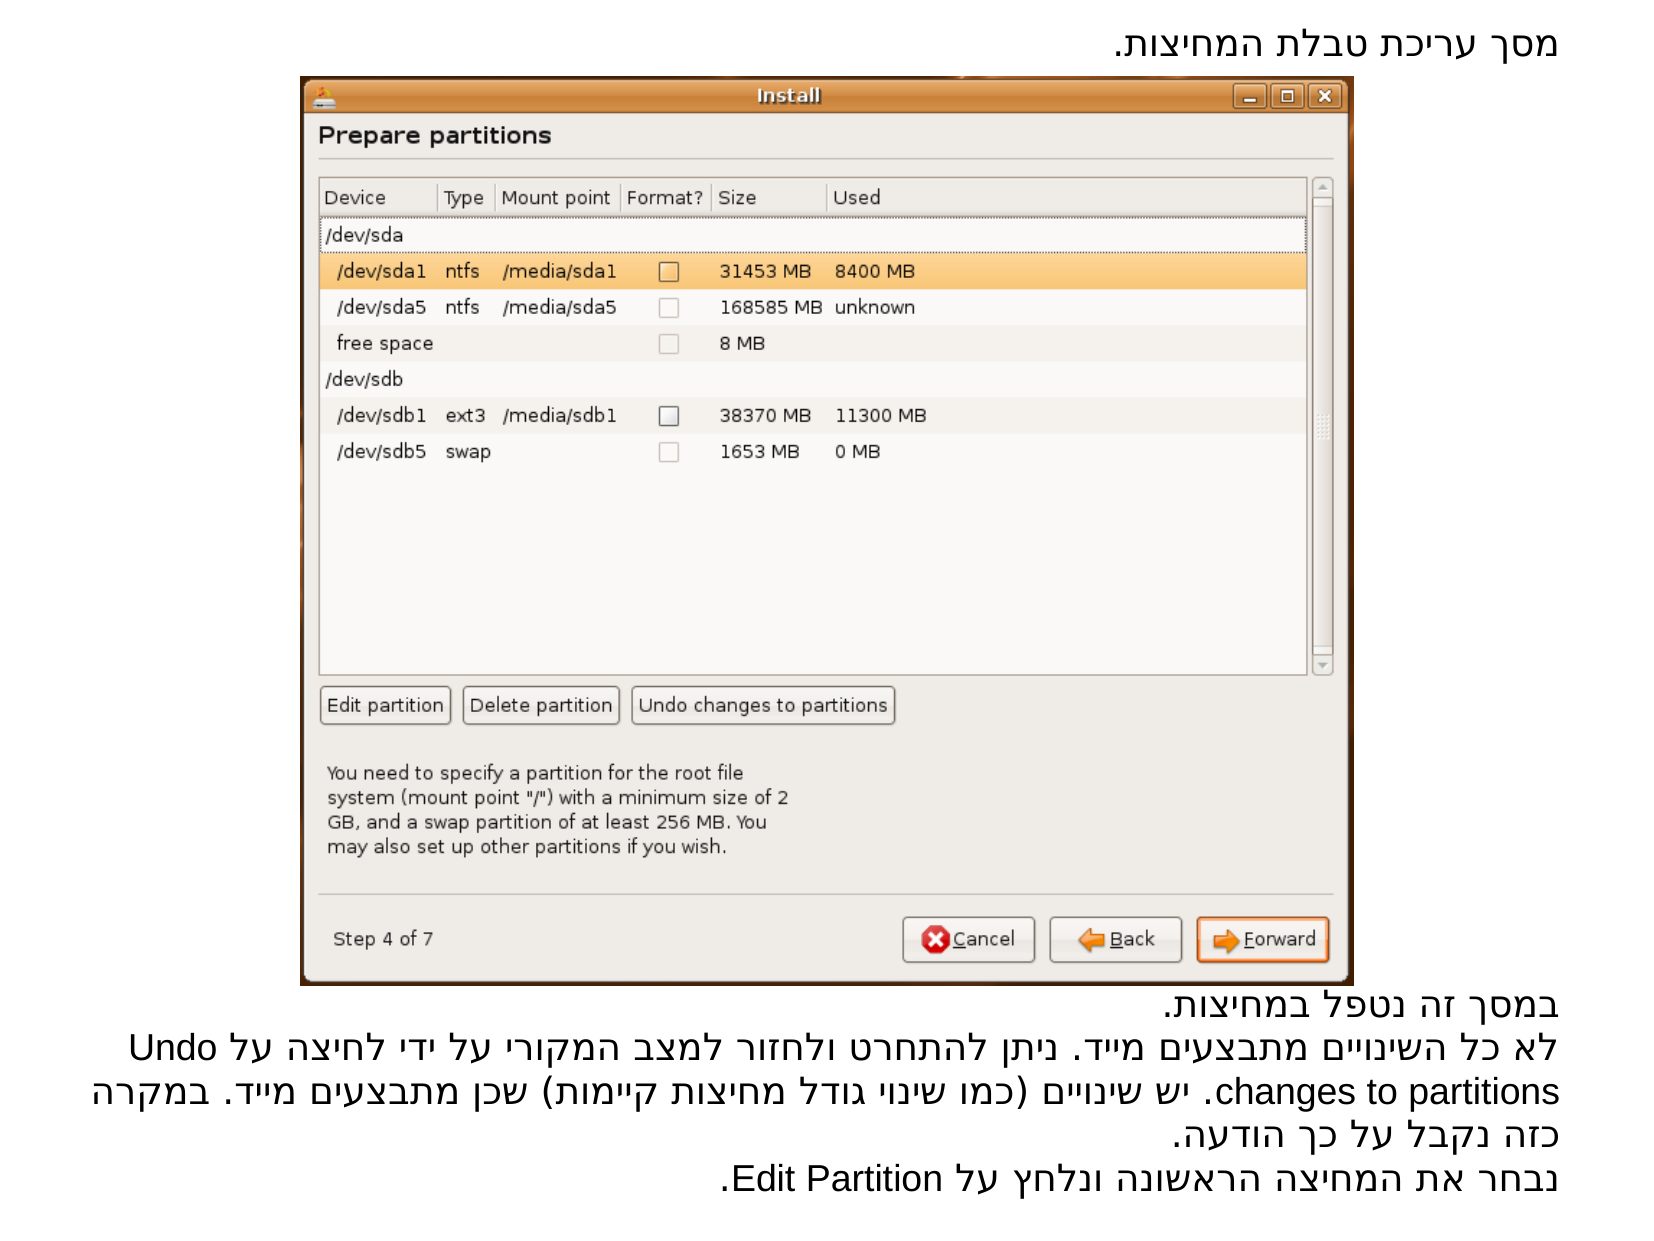

מסך עריכת טבלת המחיצות.
במסך זה נטפל במחיצות.
לא כל השינויים מתבצעים מייד. ניתן להתחרט ולחזור למצב המקורי על ידי לחיצה על Undo changes to partitions. יש שינויים (כמו שינוי גודל מחיצות קיימות) שכן מתבצעים מייד. במקרה כזה נקבל על כך הודעה.
נבחר את המחיצה הראשונה ונלחץ על Edit Partition.